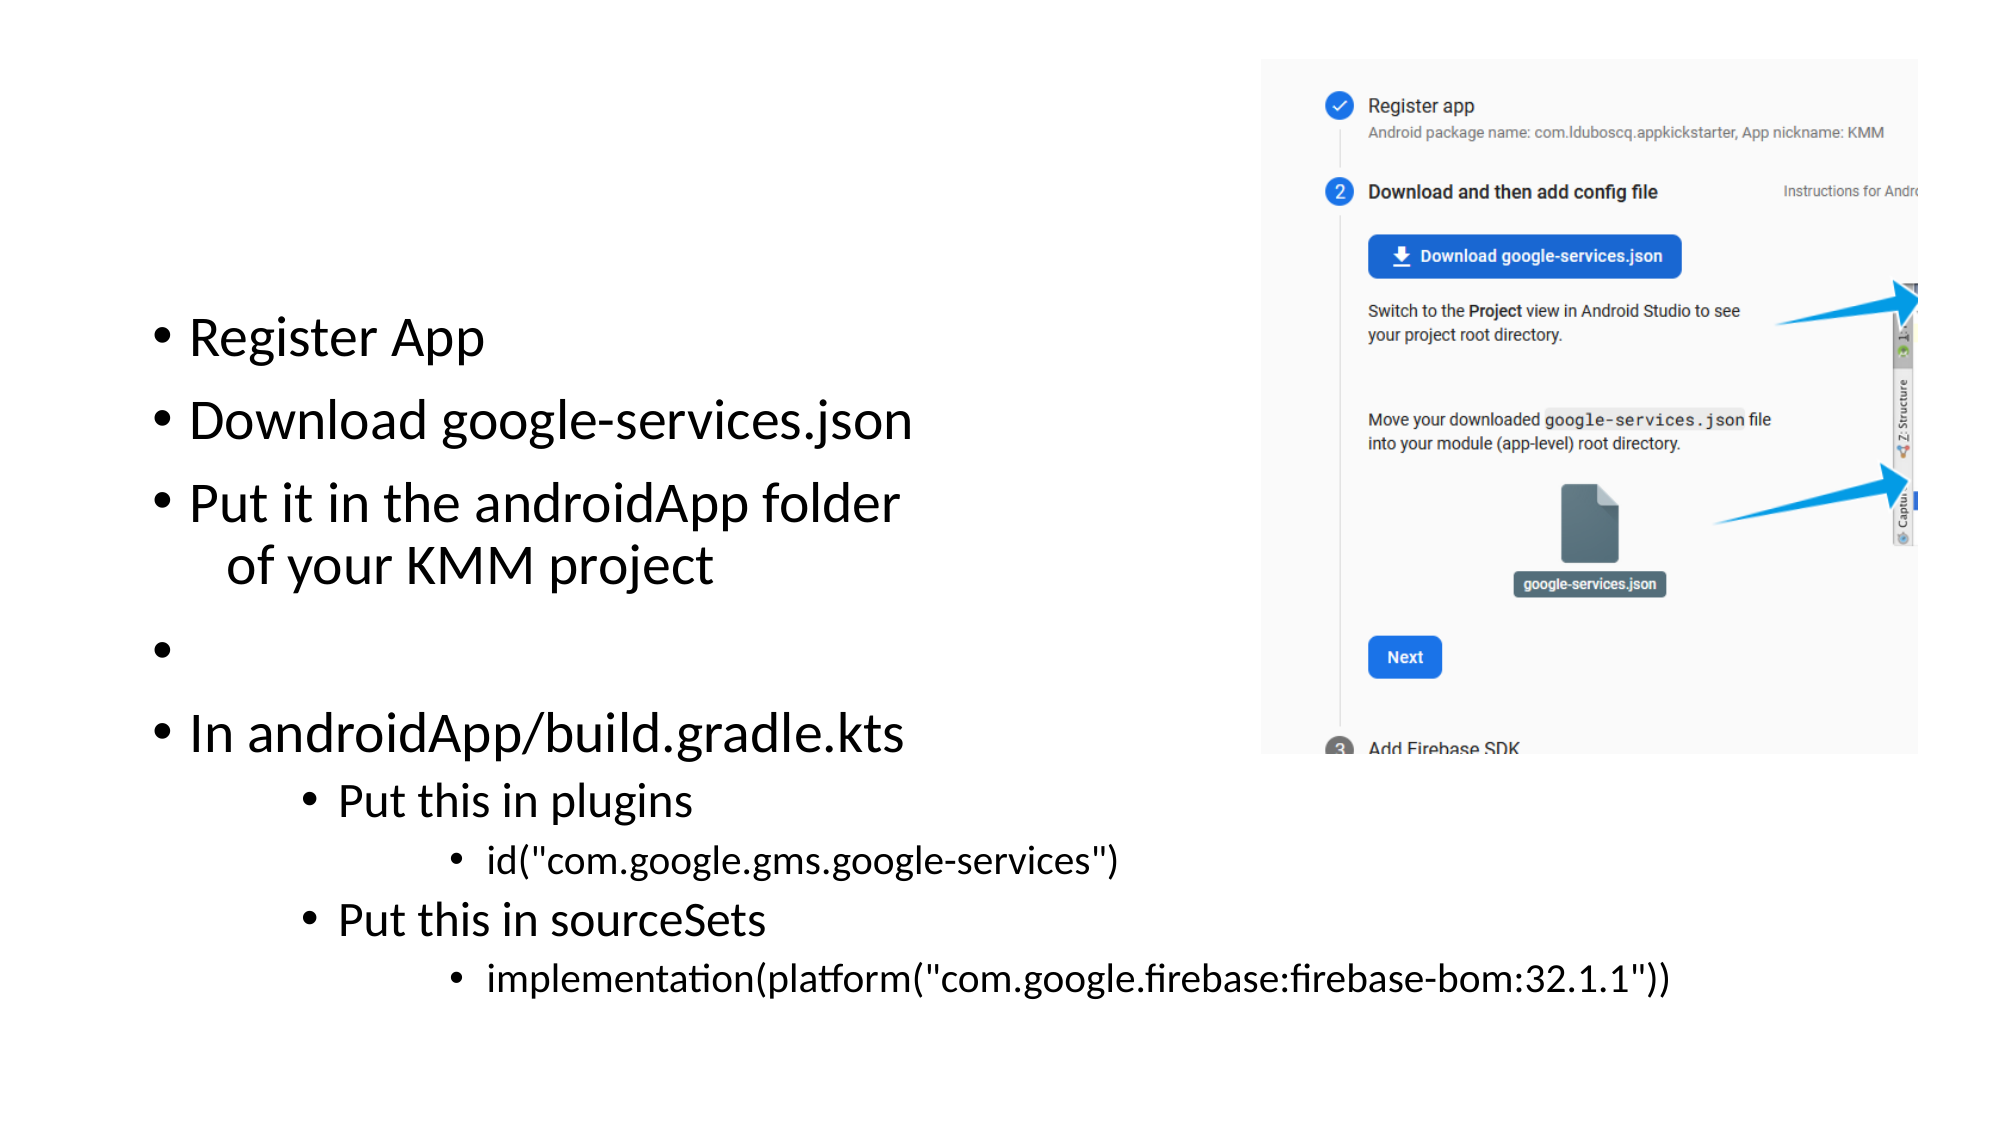

#
Register App
Download google-services.json
Put it in the androidApp folder
of your KMM project
In androidApp/build.gradle.kts
Put this in plugins
id("com.google.gms.google-services")
Put this in sourceSets
implementation(platform("com.google.firebase:firebase-bom:32.1.1"))